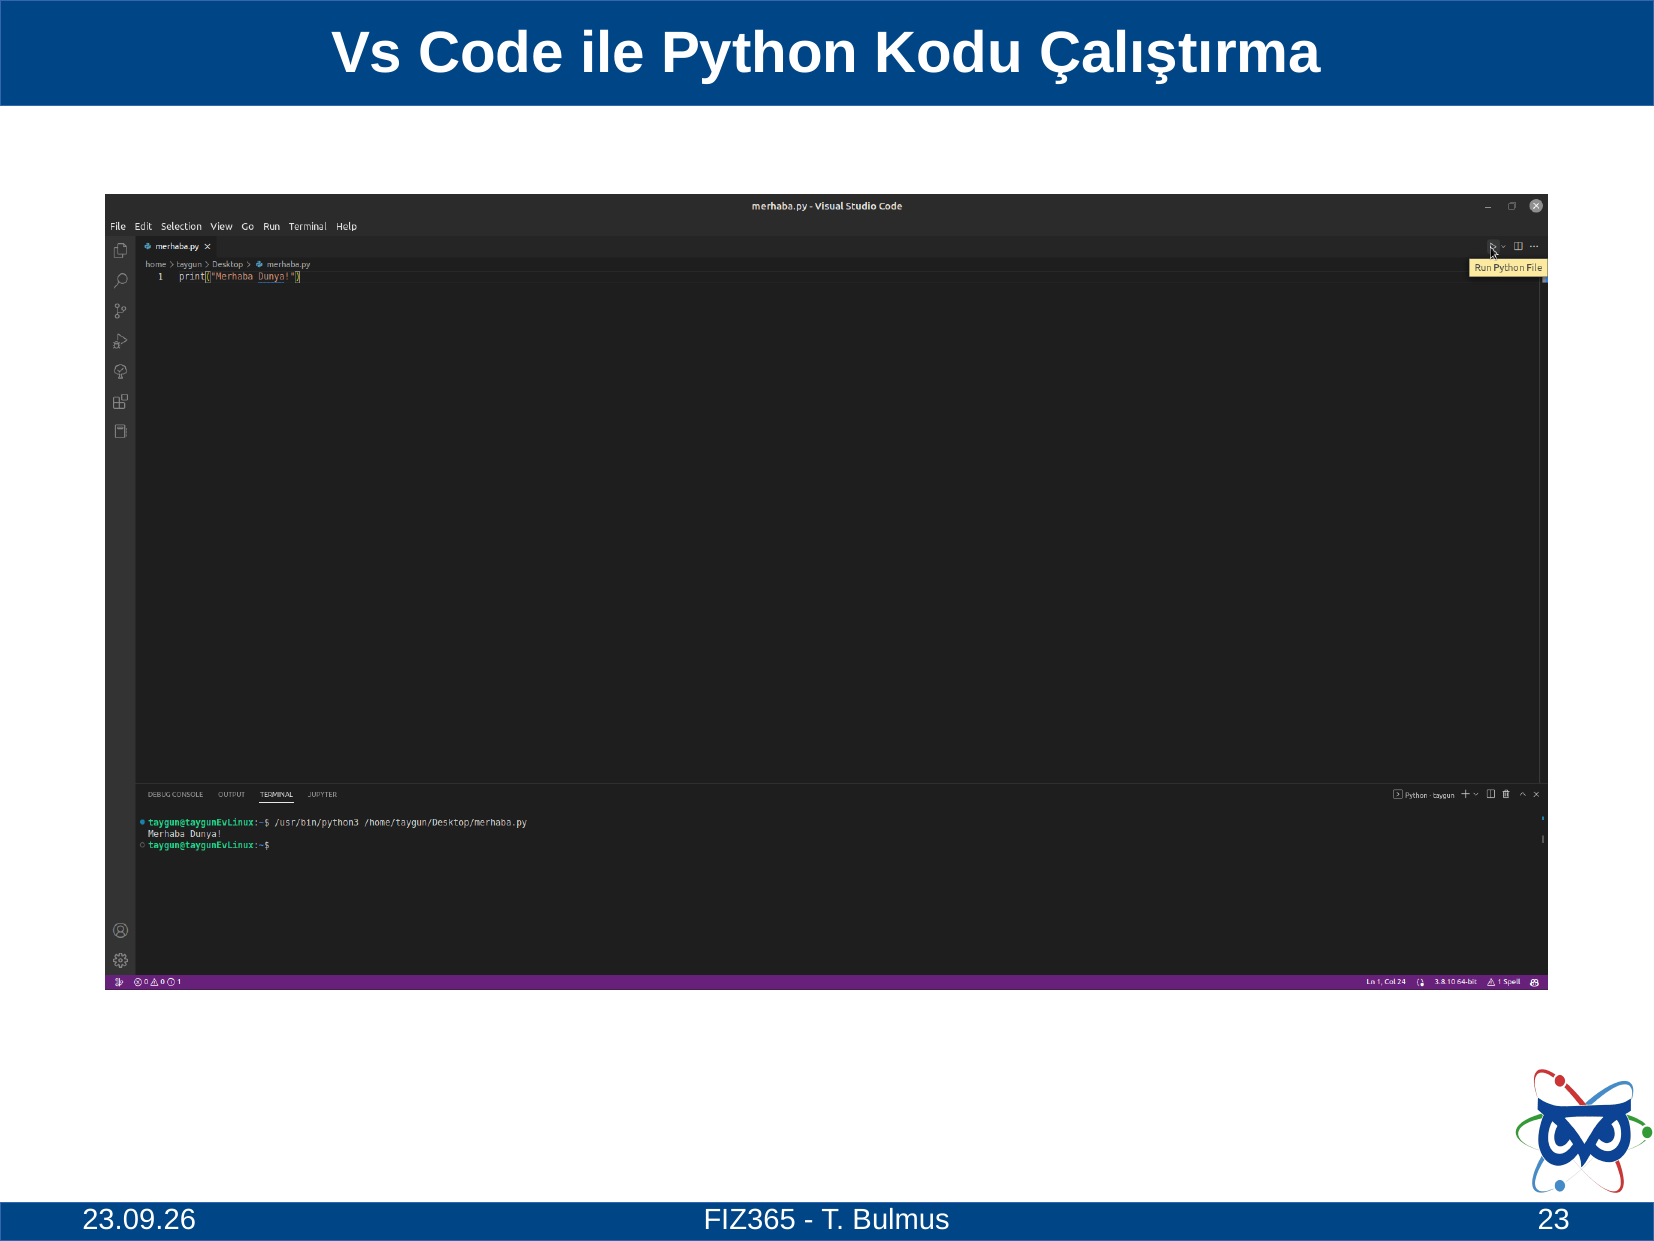

# Vs Code ile Python Kodu Çalıştırma
FIZ365 - T. Bulmus
23